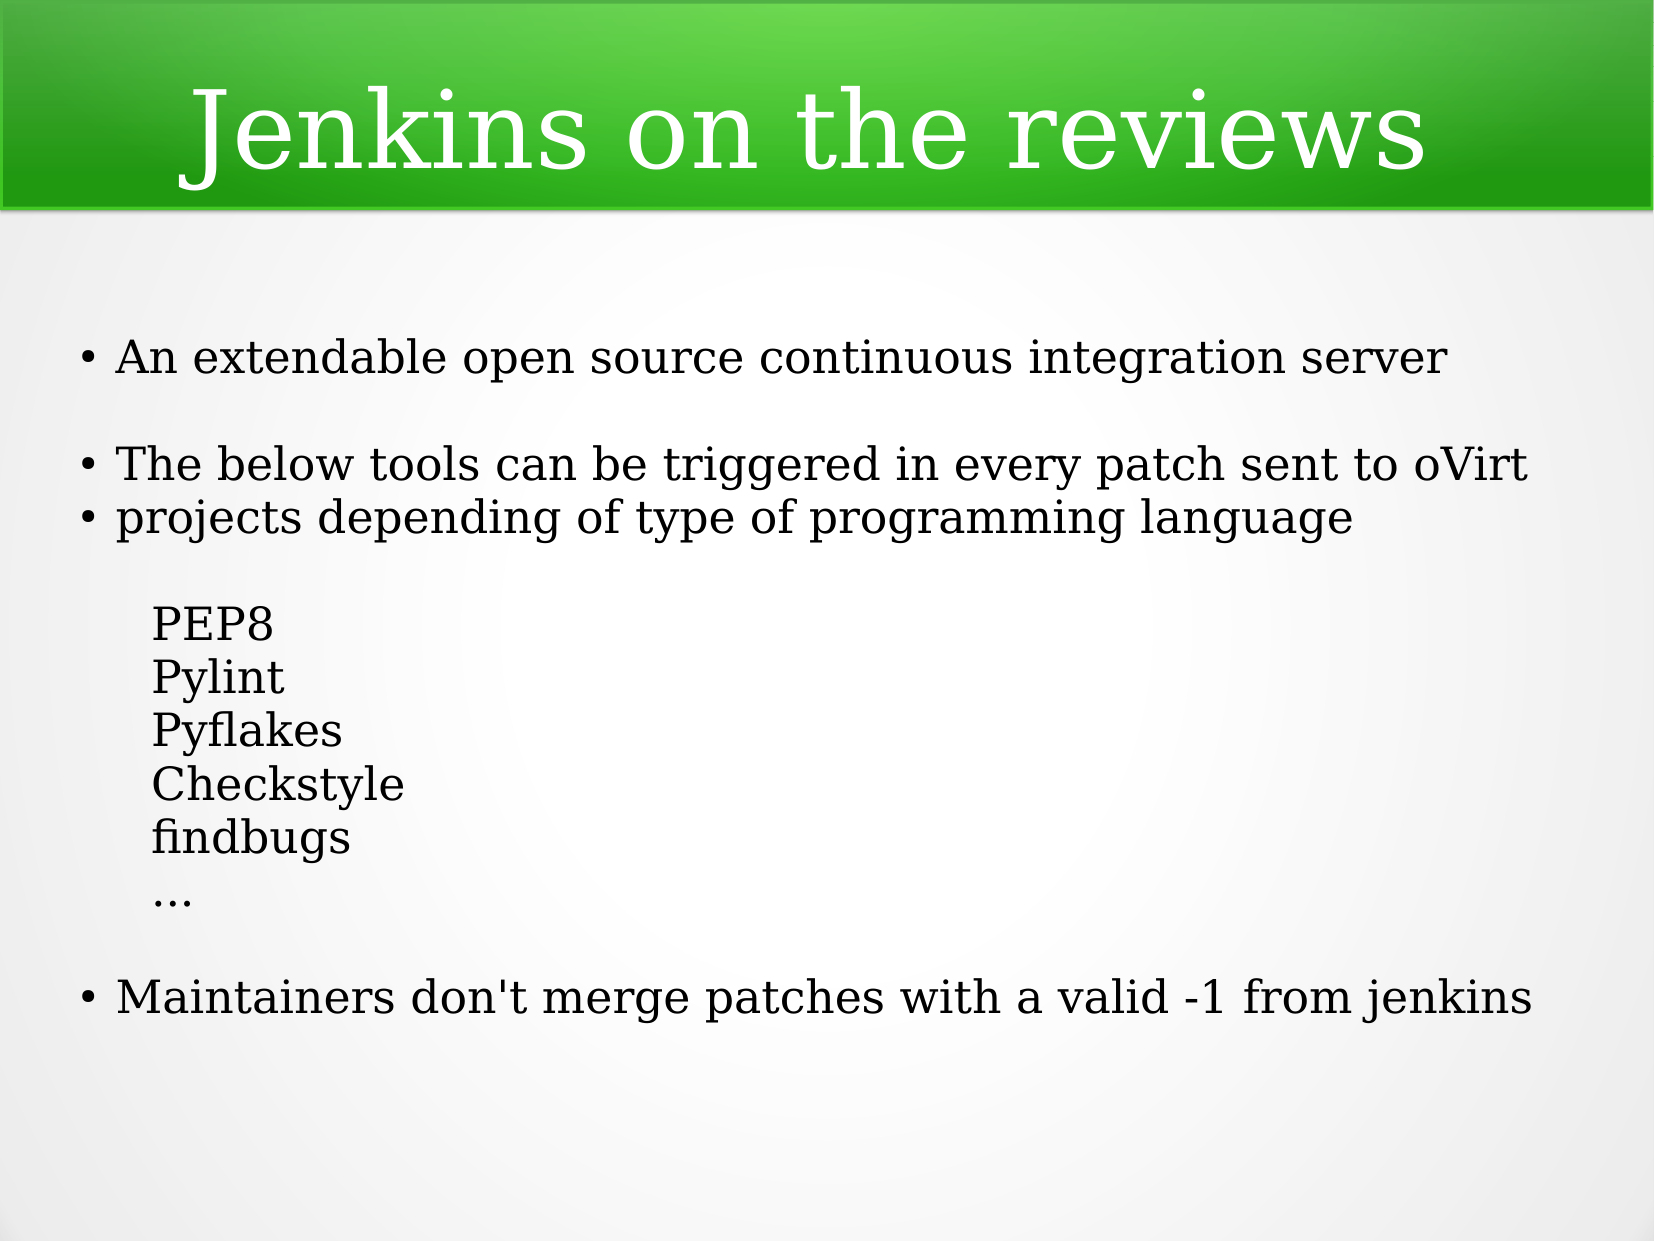

# Jenkins on the reviews
An extendable open source continuous integration server
The below tools can be triggered in every patch sent to oVirt
projects depending of type of programming language
PEP8
Pylint
Pyflakes
Checkstyle
findbugs
...
Maintainers don't merge patches with a valid -1 from jenkins